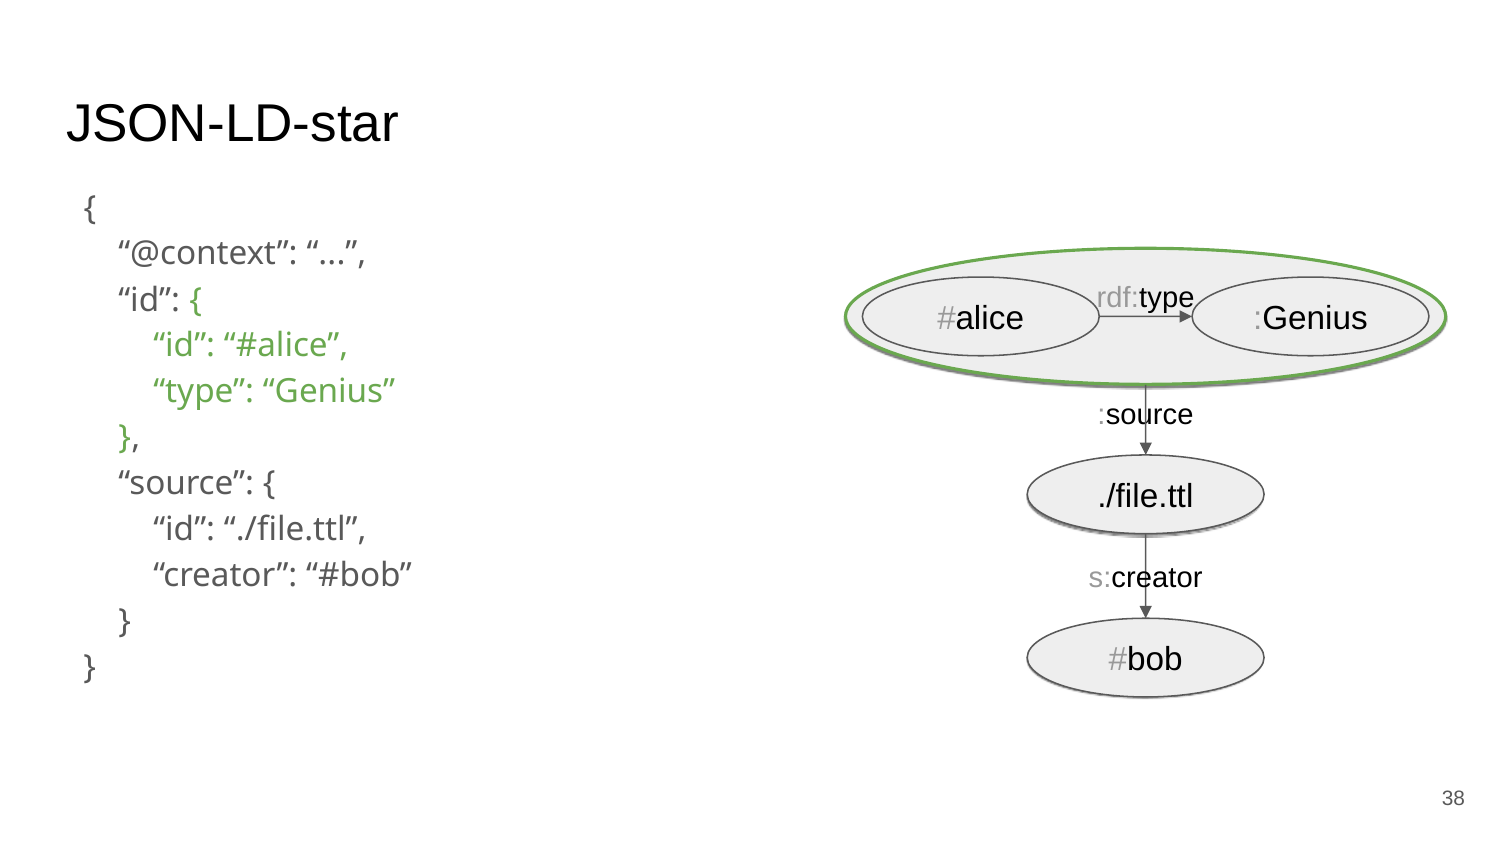

# JSON-LD-star
 {
 “@context”: “...”,
 “id”: {
 “id”: “#alice”,
 “type”: “Genius”
 },
 “source”: {
 “id”: “./file.ttl”,
 “creator”: “#bob”
 }
 }
rdf:type
#alice
:Genius
:source
./file.ttl
s:creator
#bob